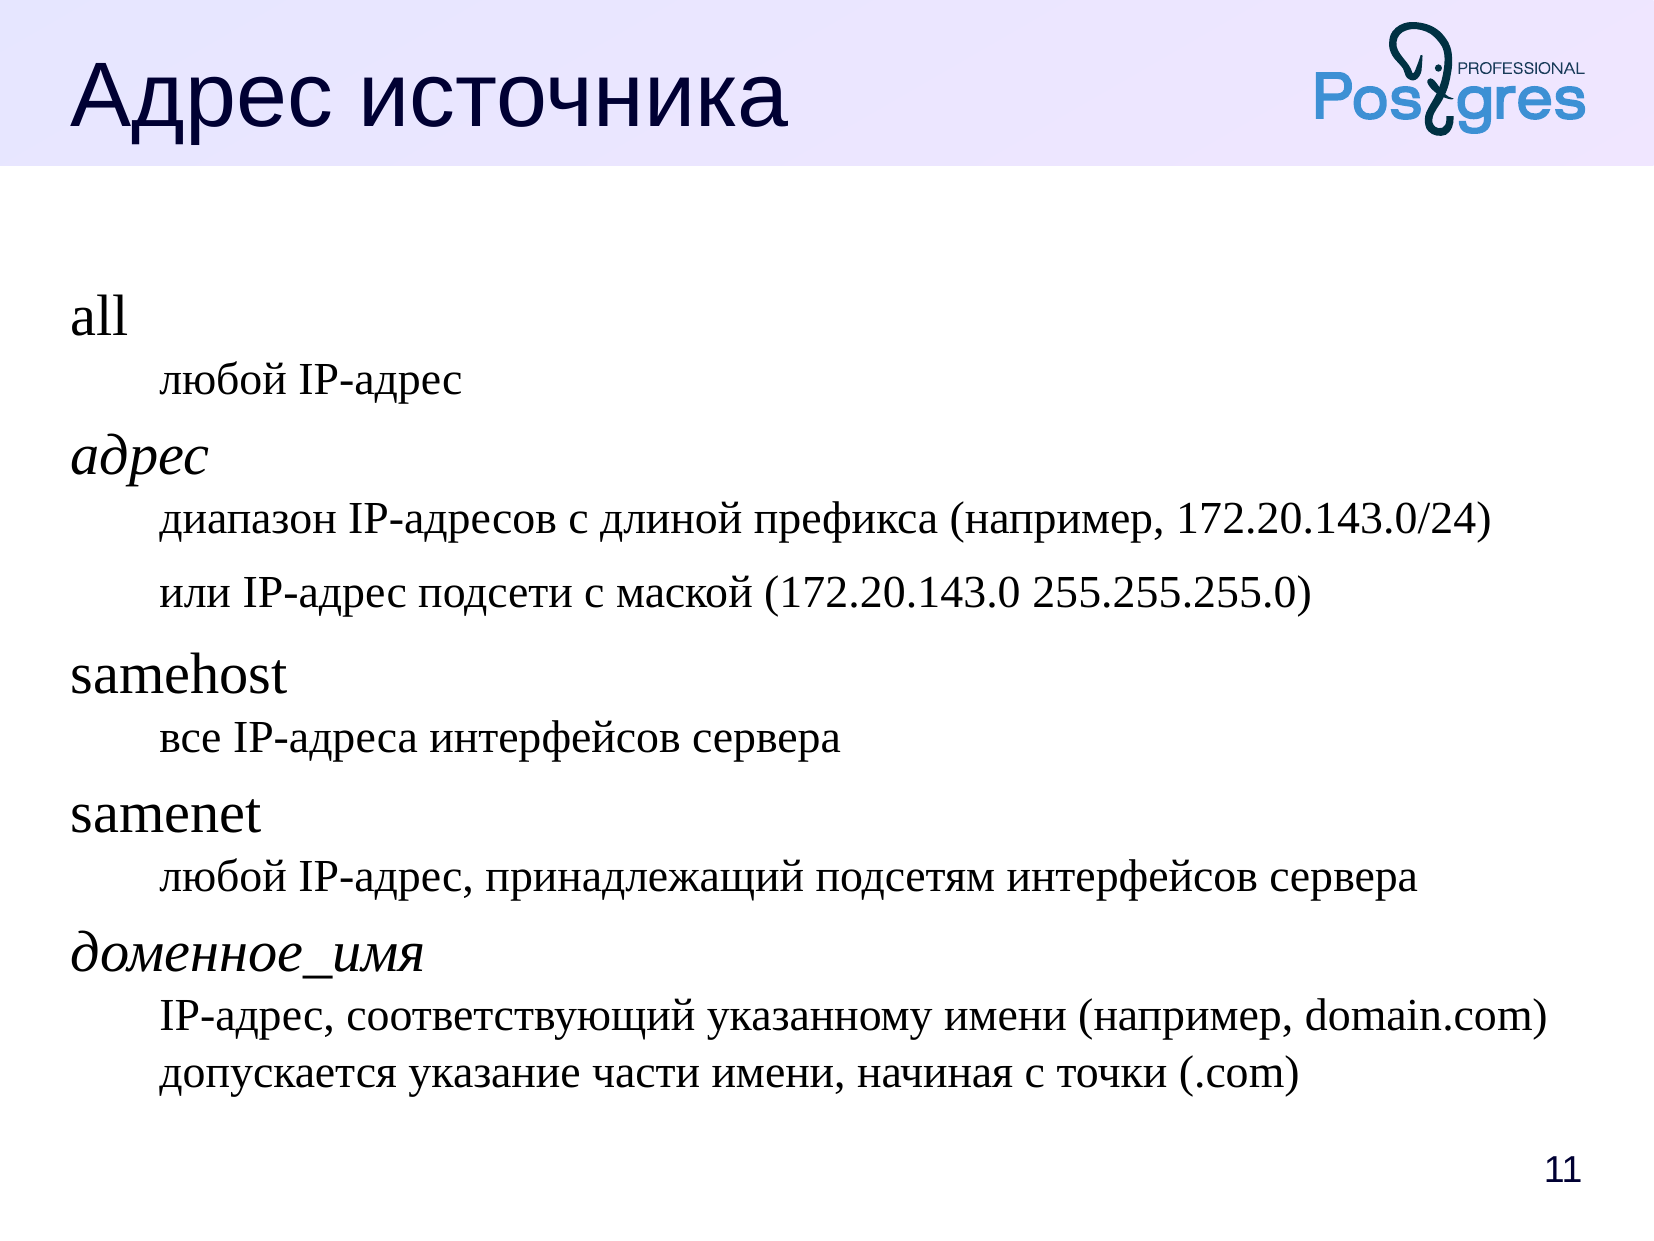

# Адрес источника
all
любой IP-адрес
адрес
диапазон IP-адресов с длиной префикса (например, 172.20.143.0/24)
или IP-адрес подсети с маской (172.20.143.0 255.255.255.0)
samehost
все IP-адреса интерфейсов сервера
samenet
любой IP-адрес, принадлежащий подсетям интерфейсов сервера
доменное_имя
IP-адрес, соответствующий указанному имени (например, domain.com)
допускается указание части имени, начиная с точки (.com)